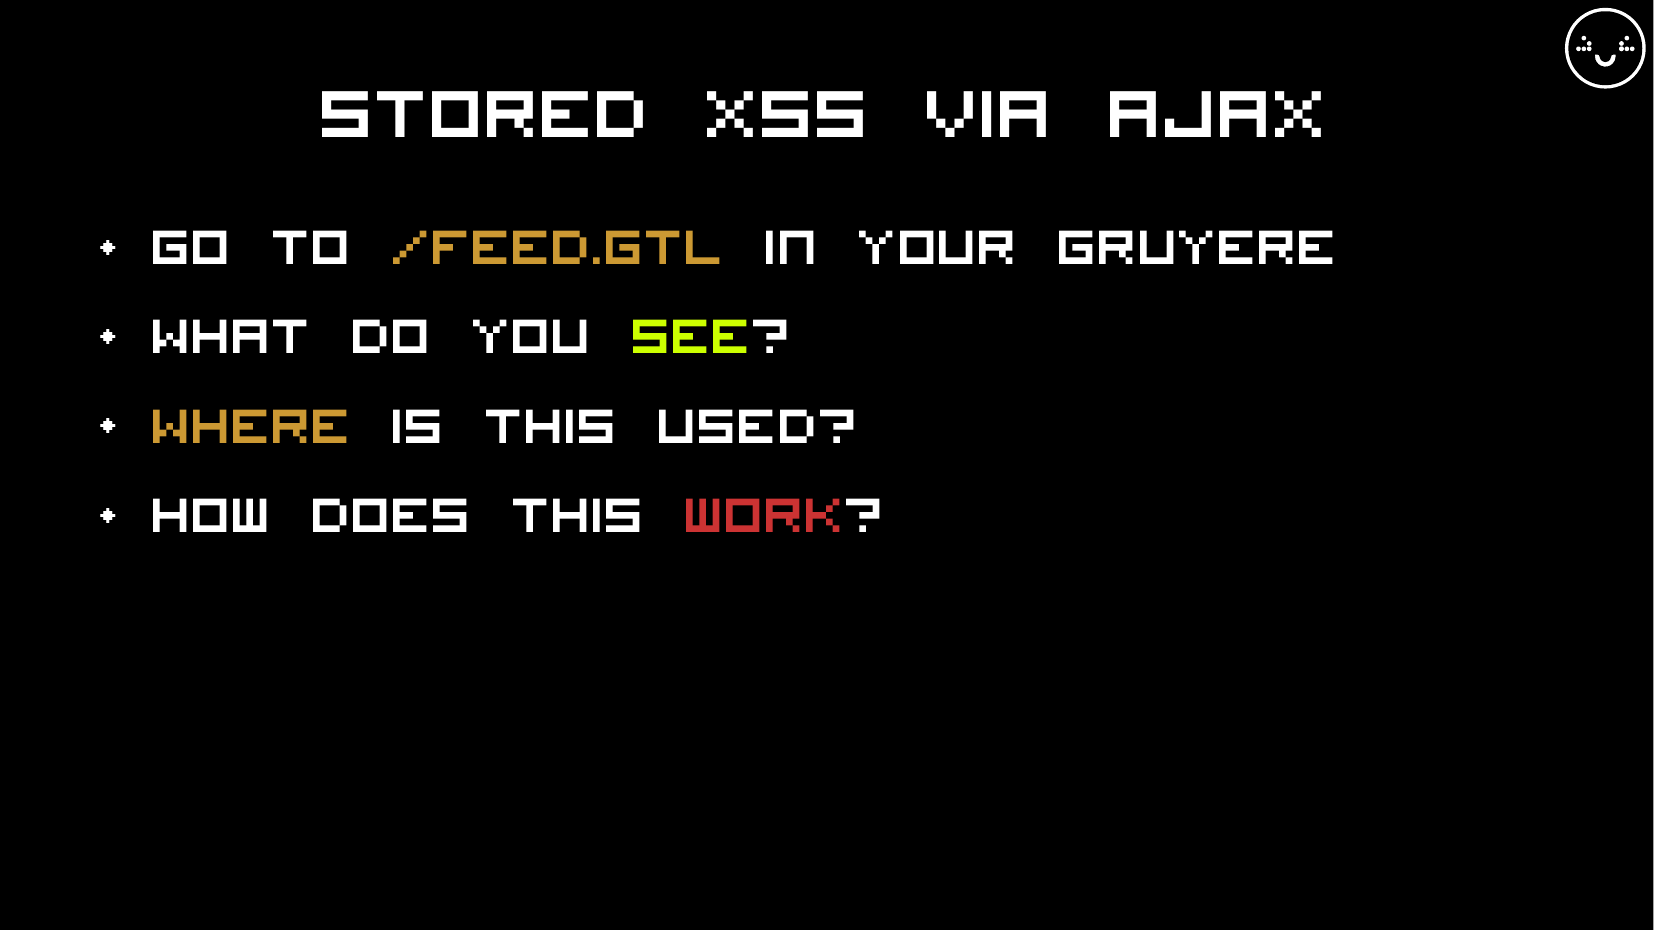

# Stored XSS via AJAX
Go to /feed.gtl in your gruyere
What do you see?
Where is this used?
How does this work?